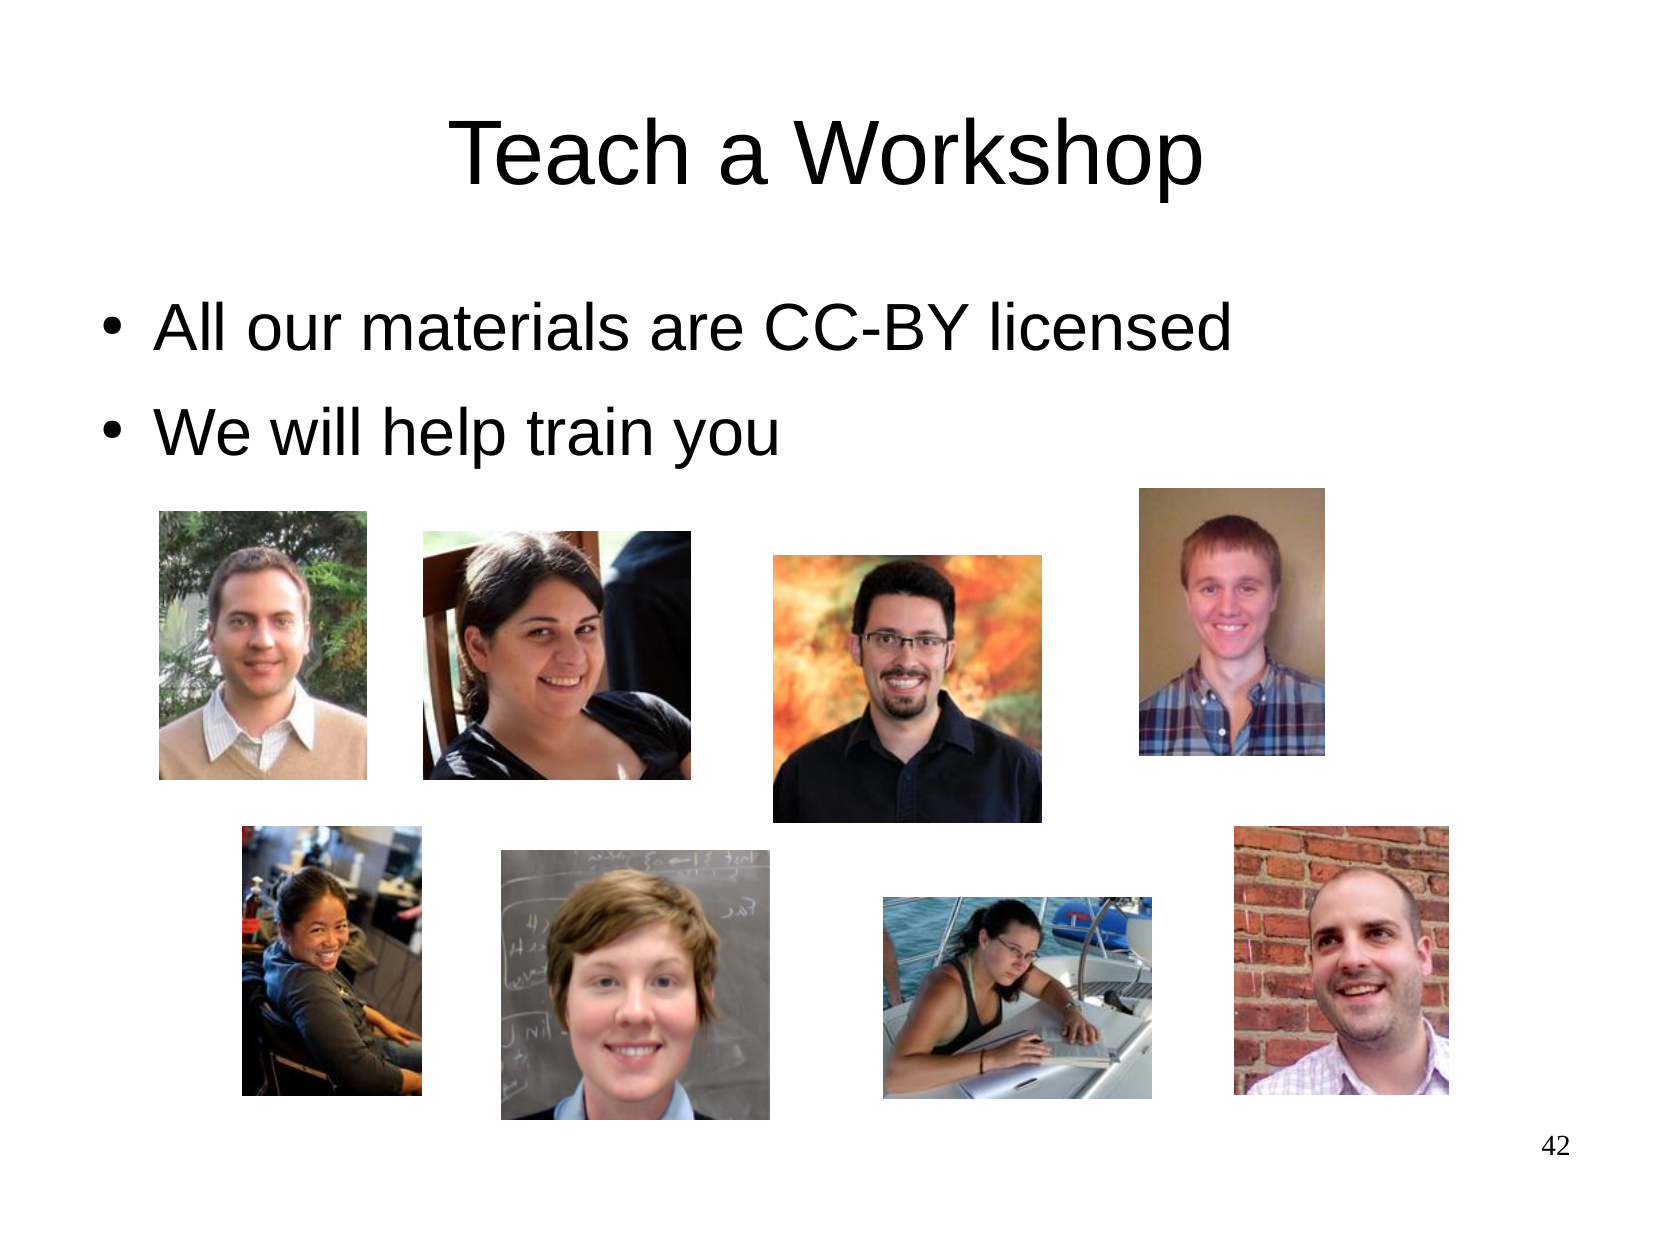

# Teach a Workshop
All our materials are CC-BY licensed
We will help train you
42